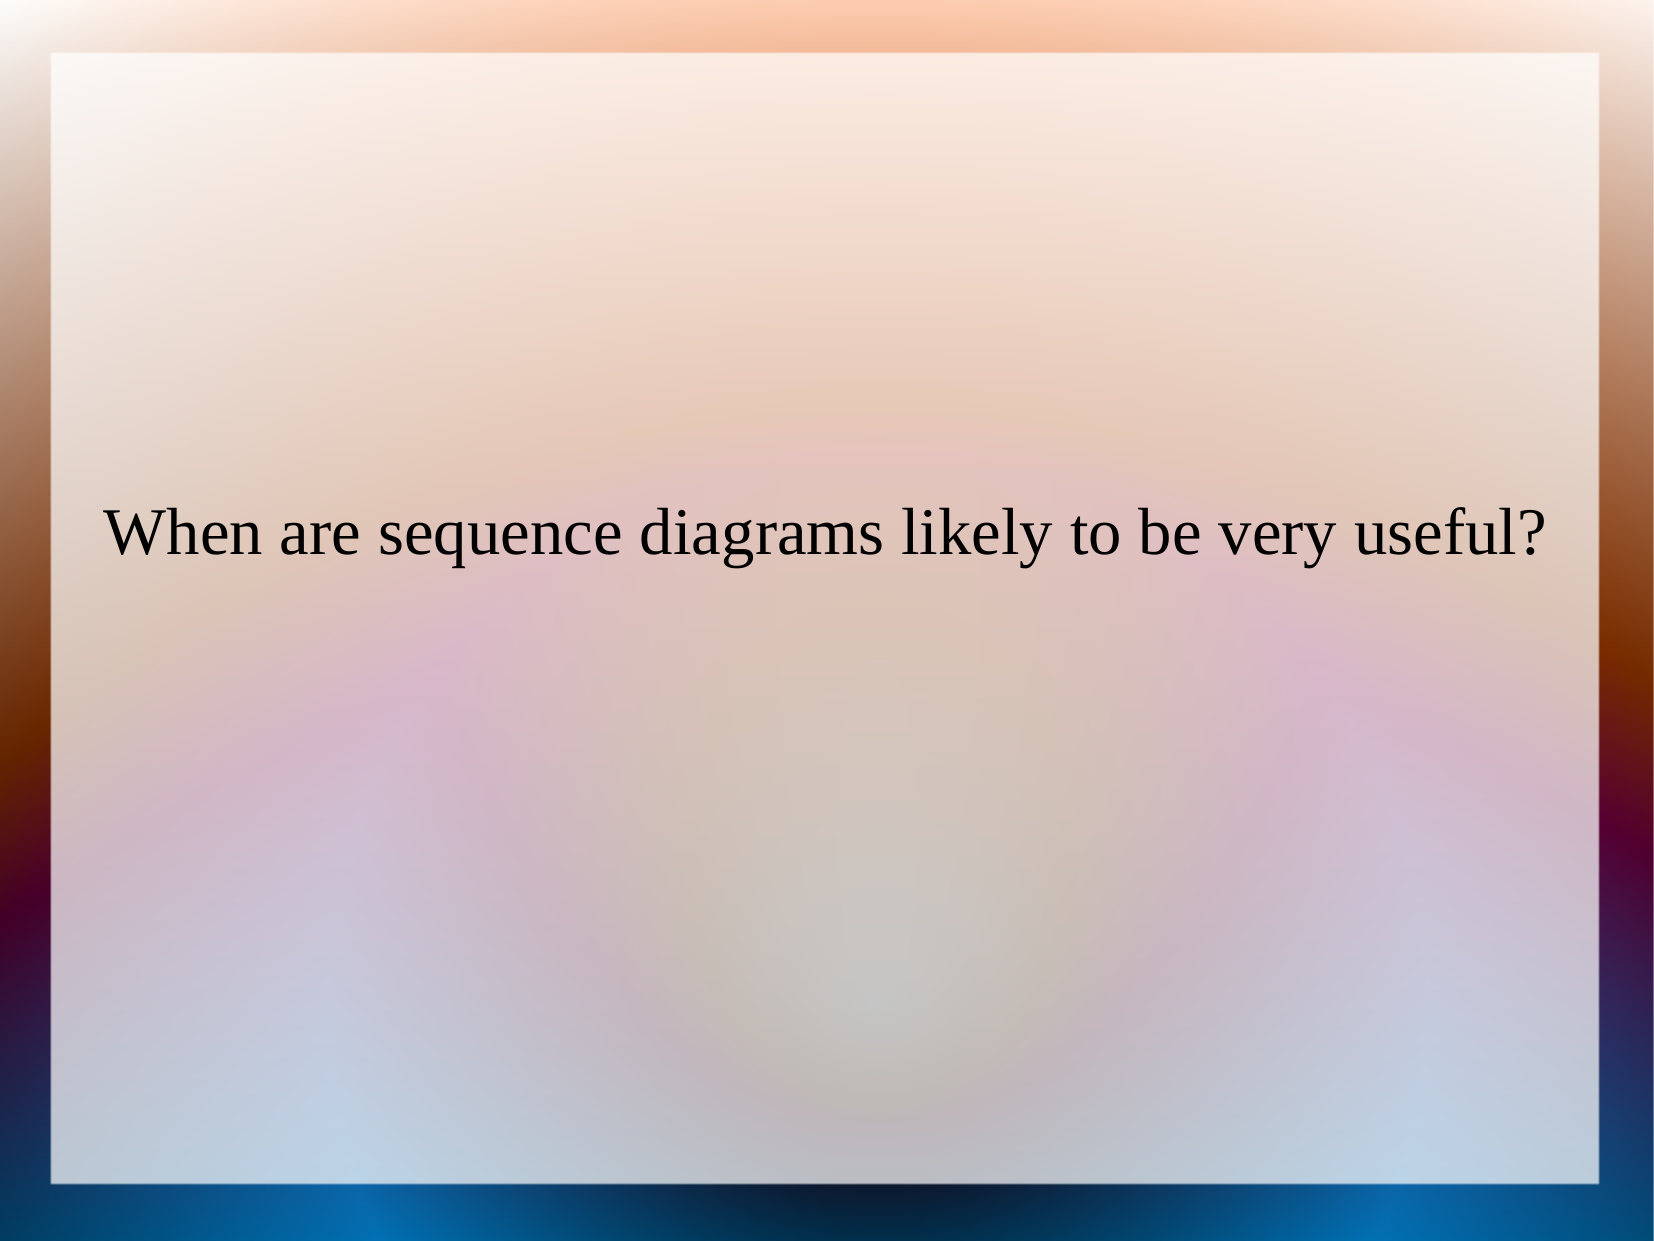

# When are sequence diagrams likely to be very useful?